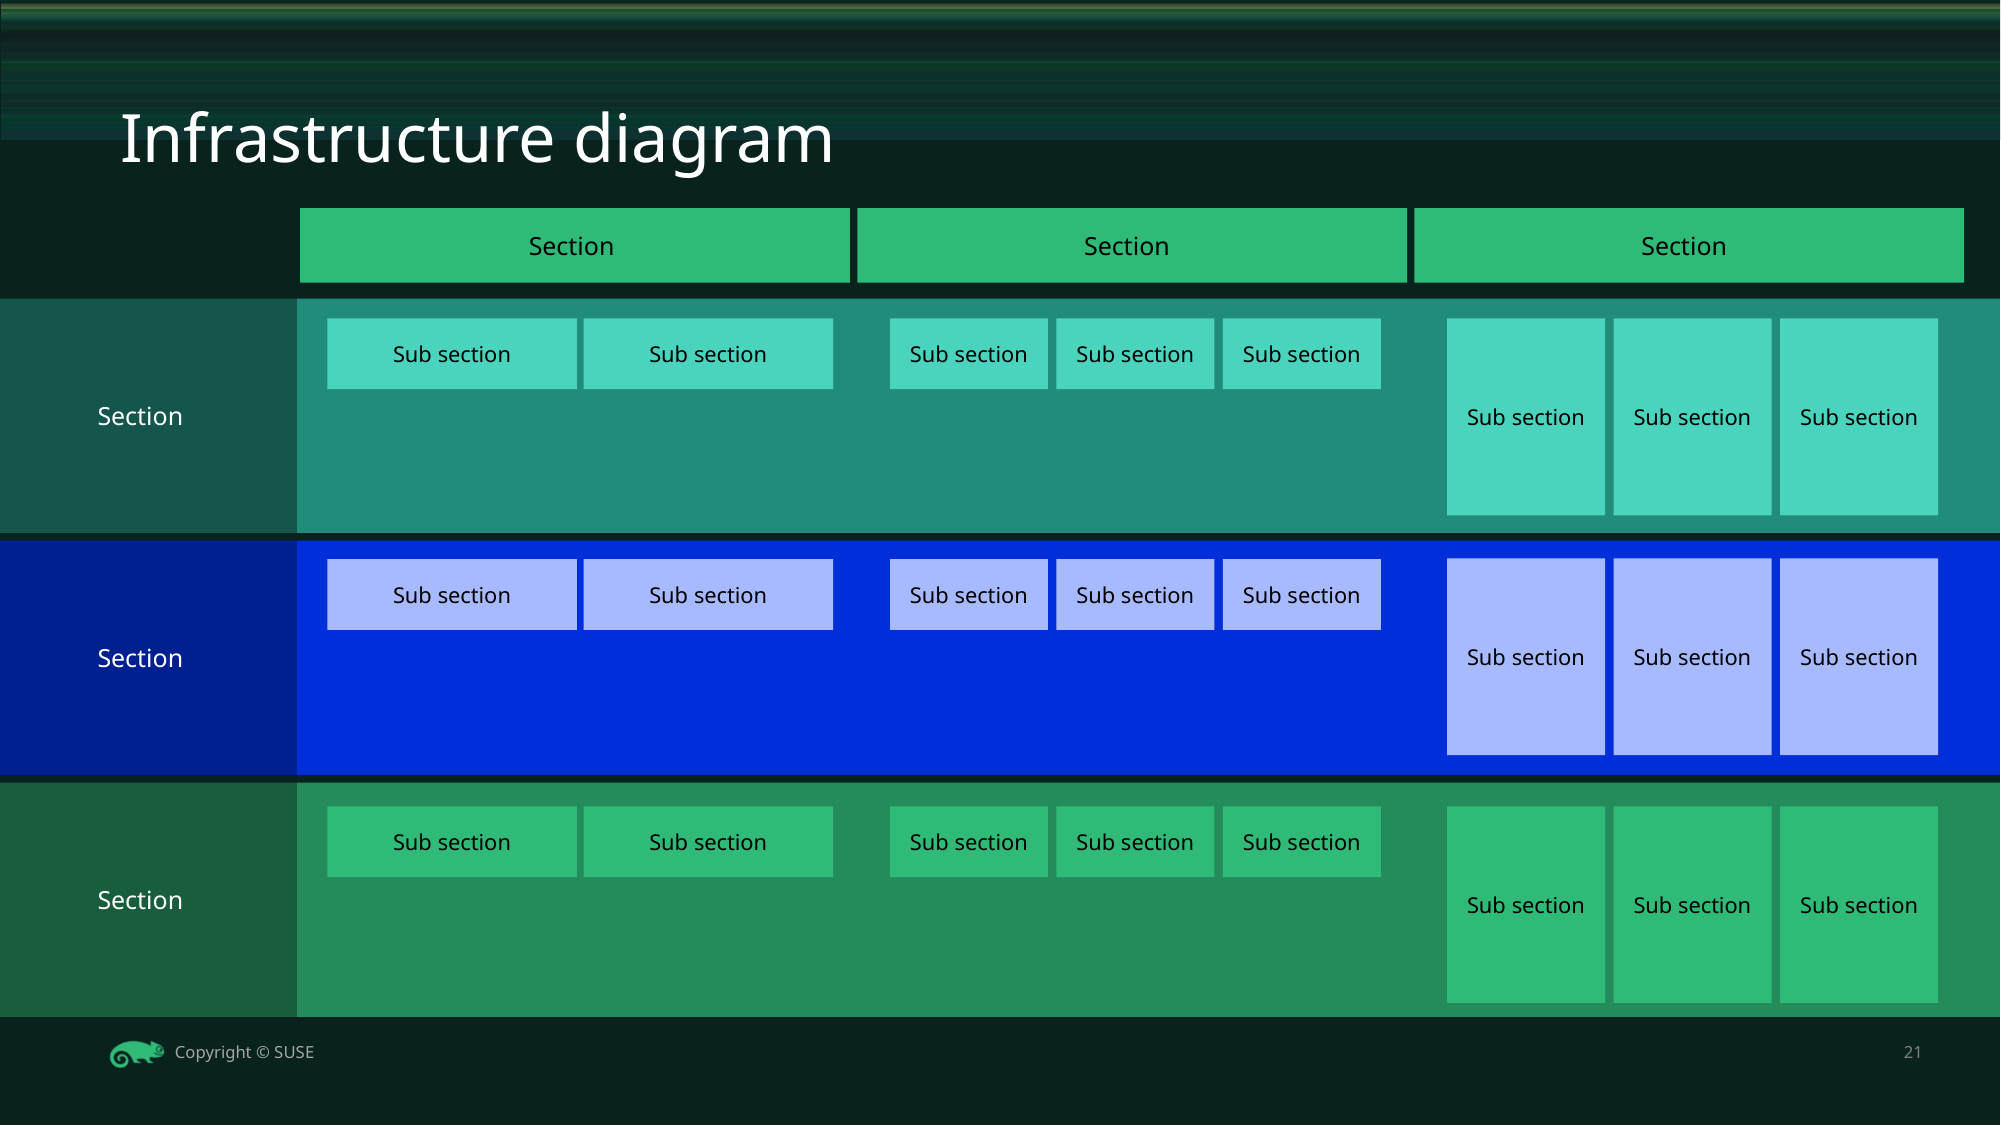

# Infrastructure diagram
Section
Section
Section
Sub section
Sub section
Sub section
Sub section
Sub section
Sub section
Sub section
Sub section
Section
Sub section
Sub section
Sub section
Sub section
Sub section
Sub section
Sub section
Sub section
Section
Sub section
Sub section
Sub section
Sub section
Sub section
Sub section
Sub section
Sub section
Section
21